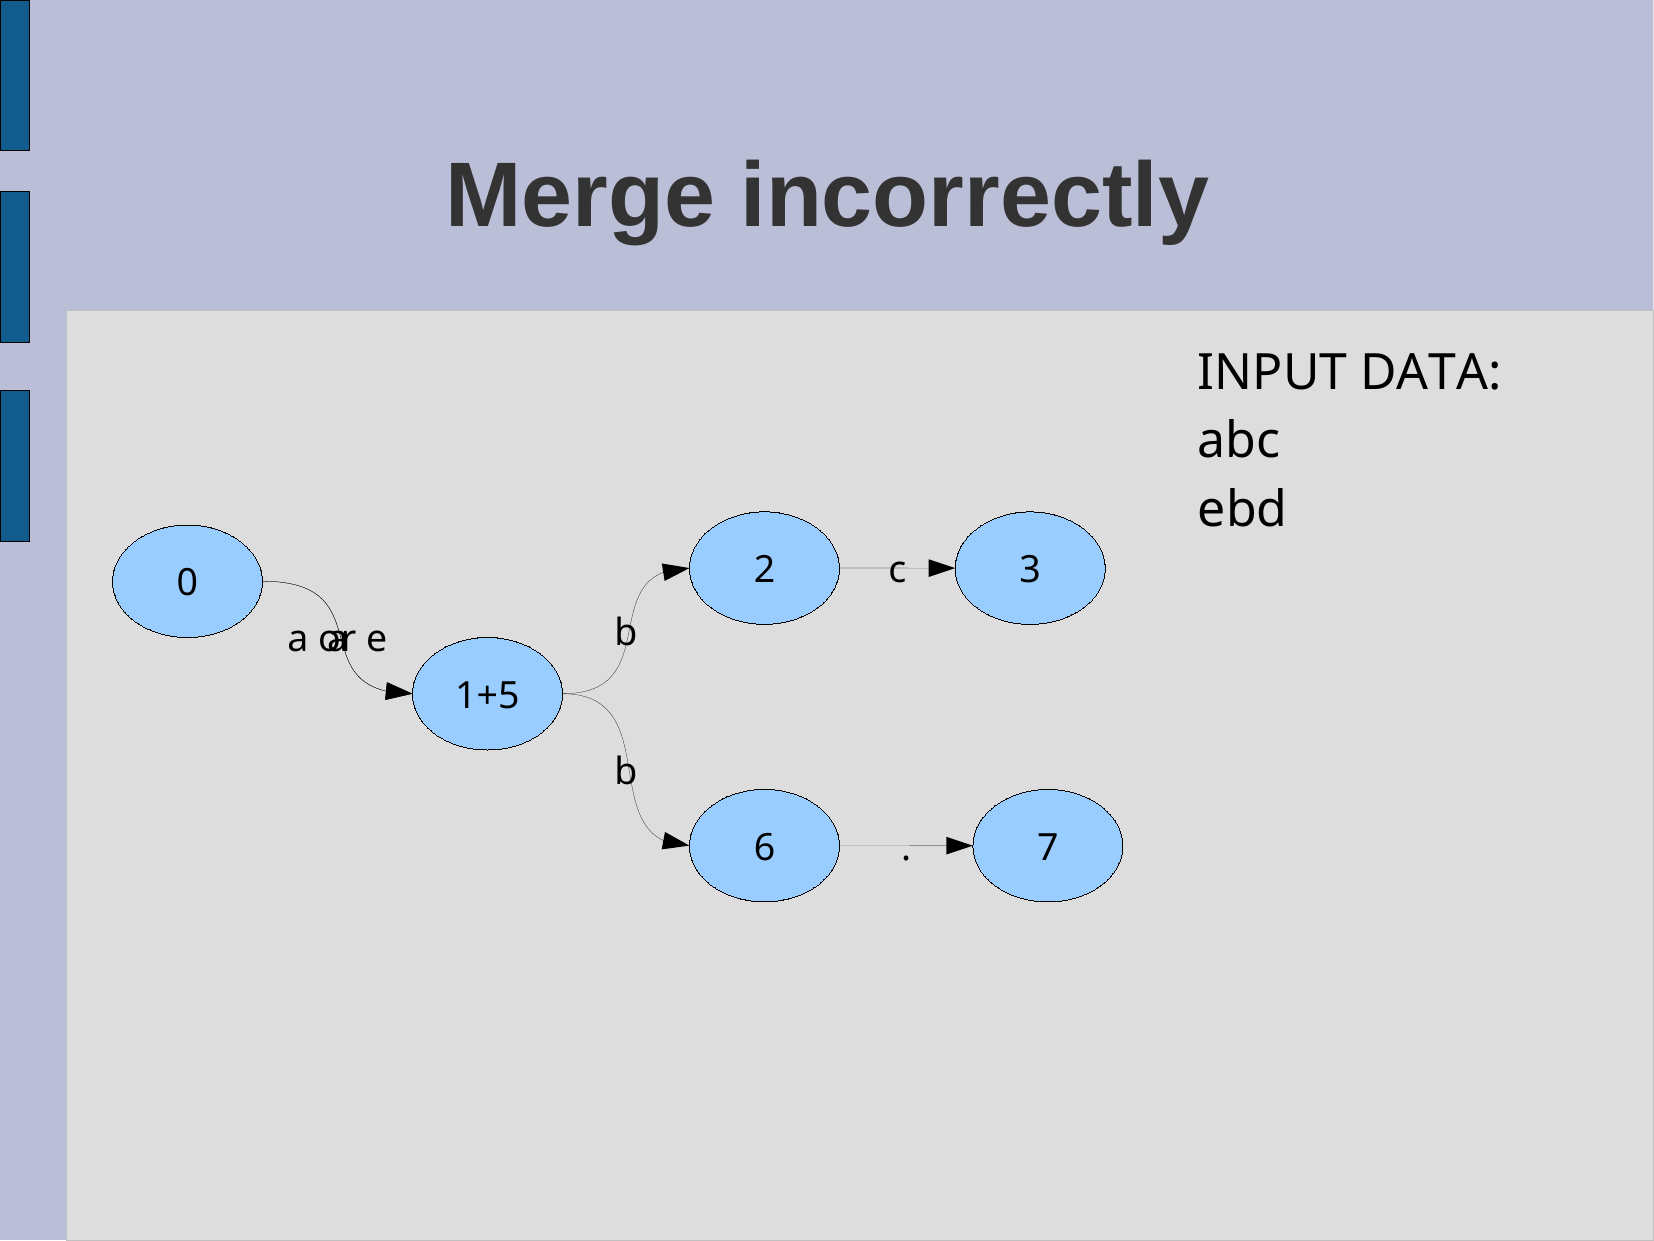

# Merge incorrectly
INPUT DATA:
abc
ebd
2
3
0
1+5
6
7